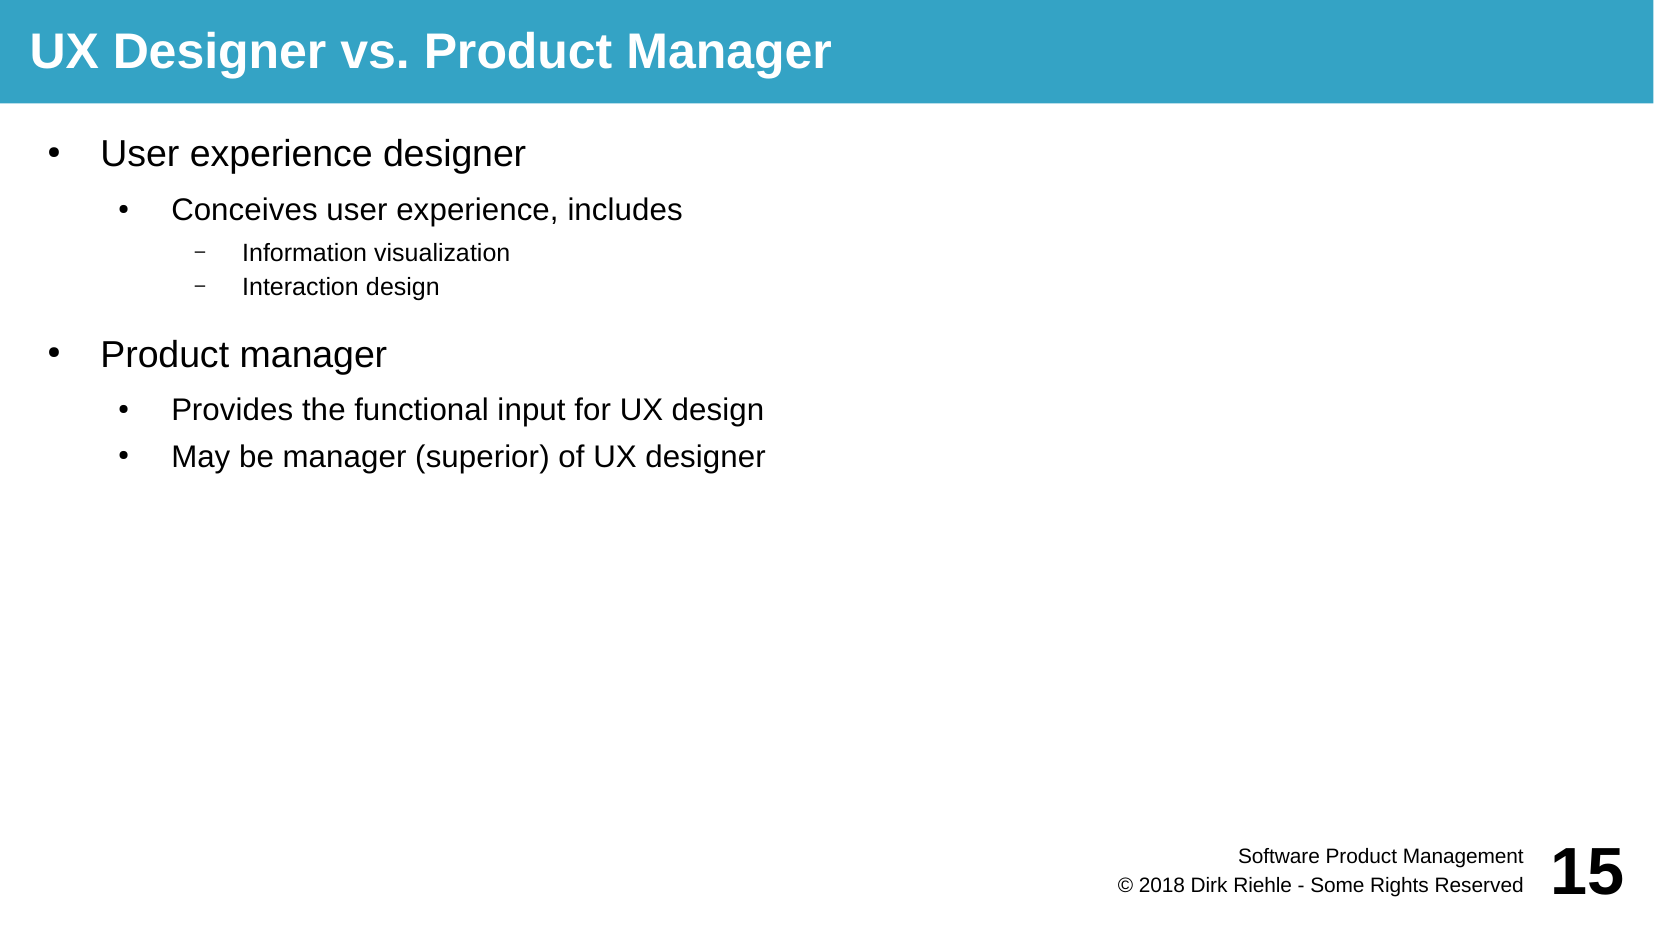

# UX Designer vs. Product Manager
User experience designer
Conceives user experience, includes
Information visualization
Interaction design
Product manager
Provides the functional input for UX design
May be manager (superior) of UX designer
Software Product Management
15
© 2018 Dirk Riehle - Some Rights Reserved